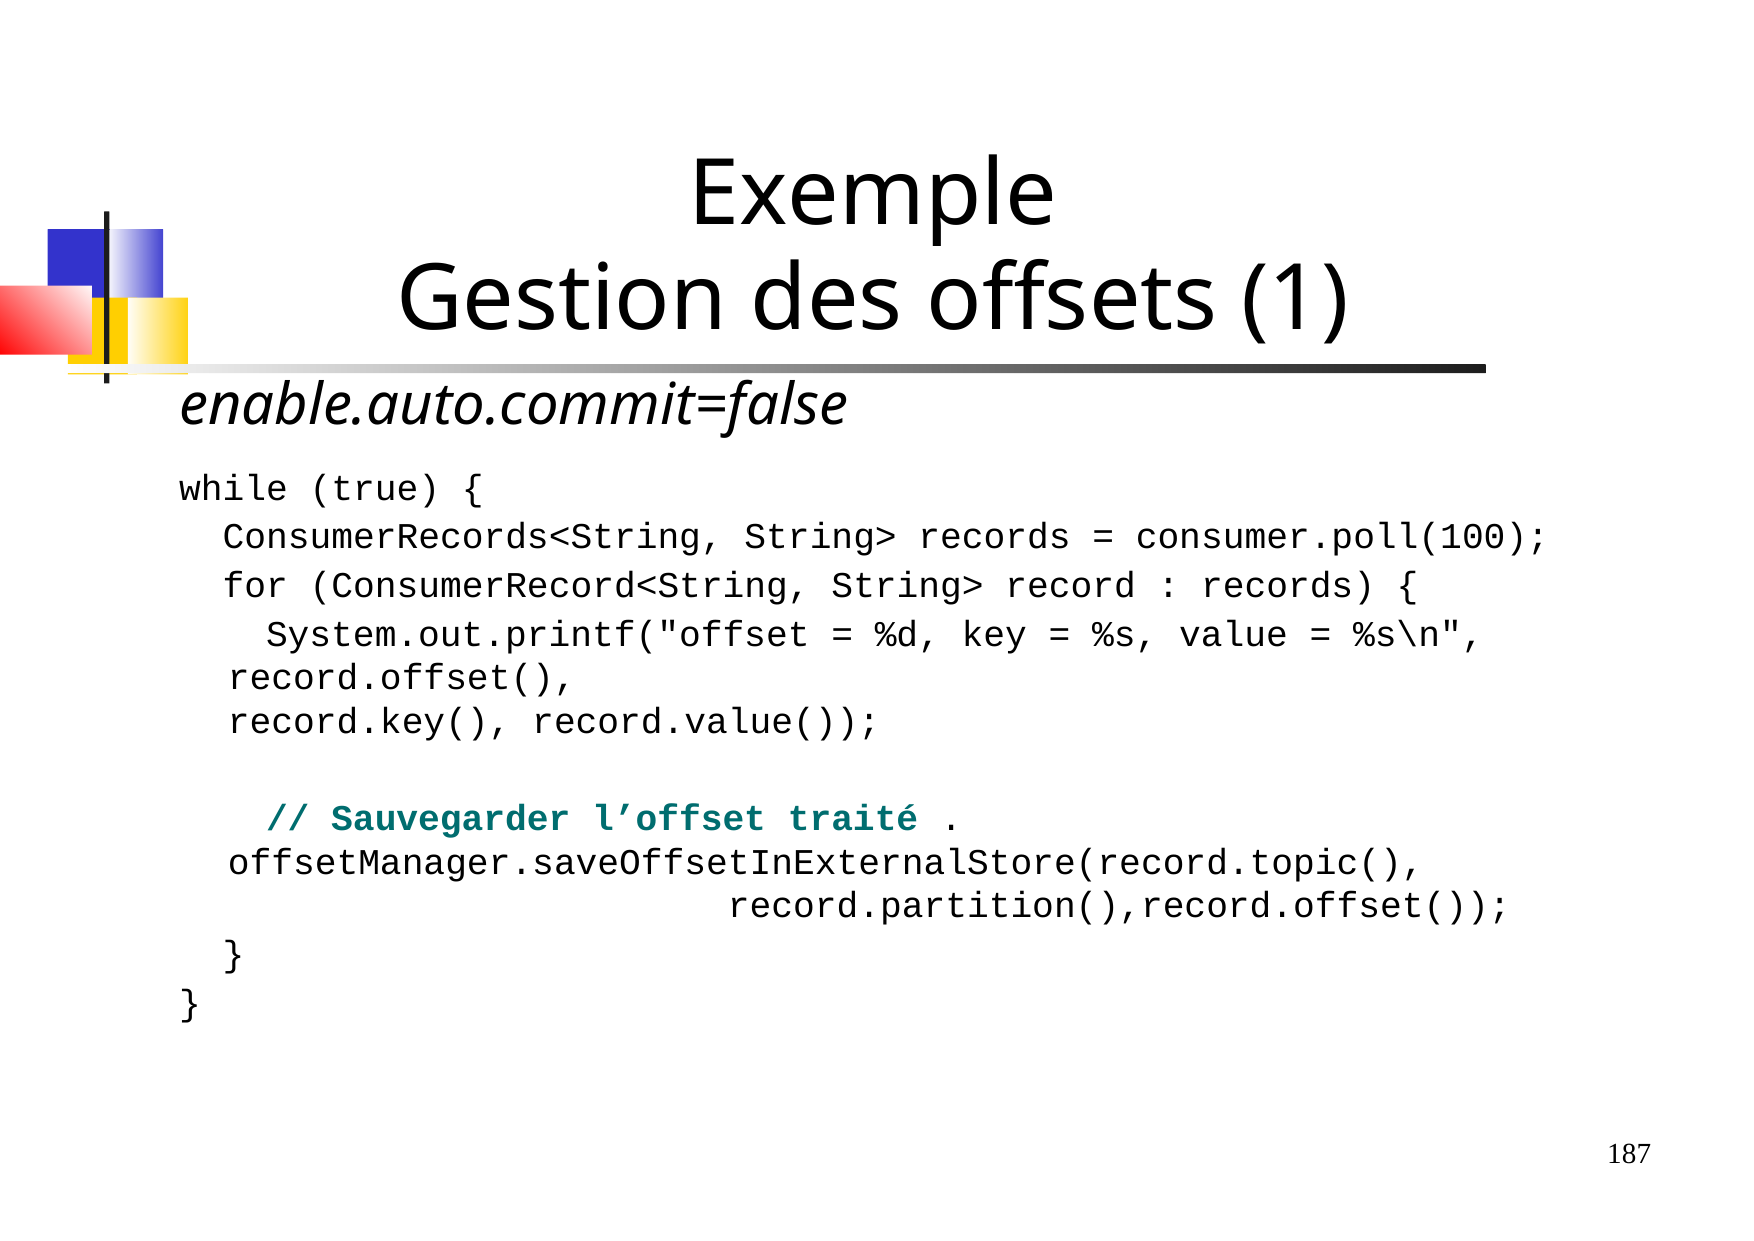

# Exemple Gestion des offsets (1)
enable.auto.commit=false
while (true) {
 ConsumerRecords<String, String> records = consumer.poll(100);
 for (ConsumerRecord<String, String> record : records) {
 System.out.printf("offset = %d, key = %s, value = %s\n", record.offset(), record.key(), record.value());
 // Sauvegarder l’offset traité . offsetManager.saveOffsetInExternalStore(record.topic(),
 record.partition(),record.offset());
 }
}